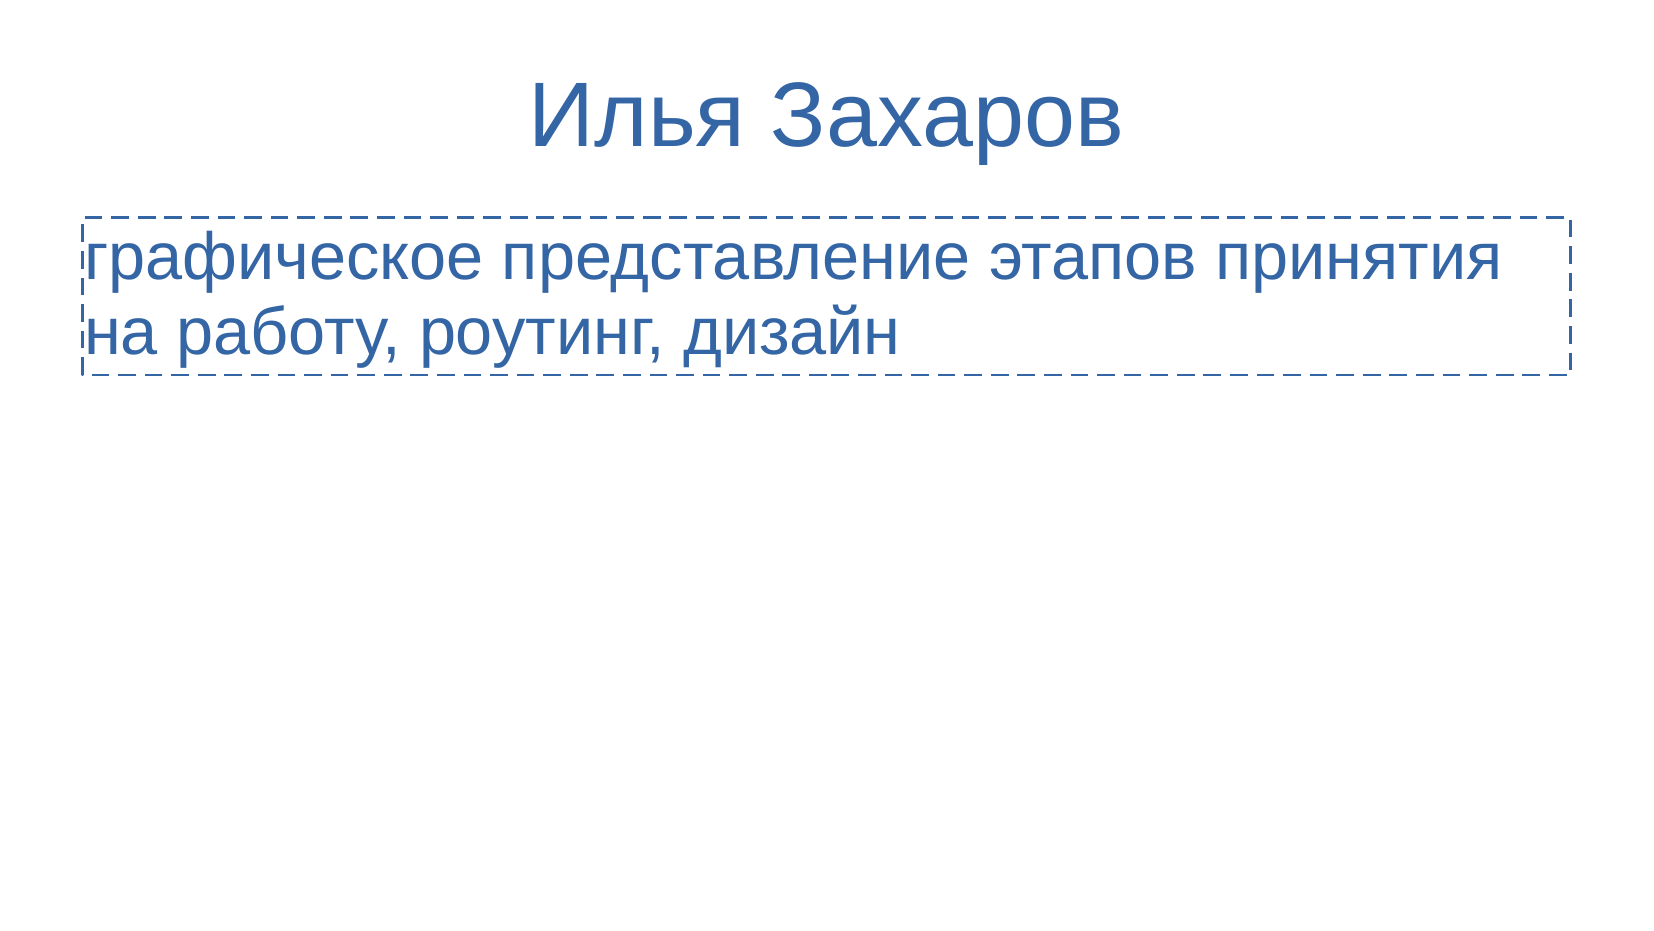

# Илья Захаров
графическое представление этапов принятия на работу, роутинг, дизайн